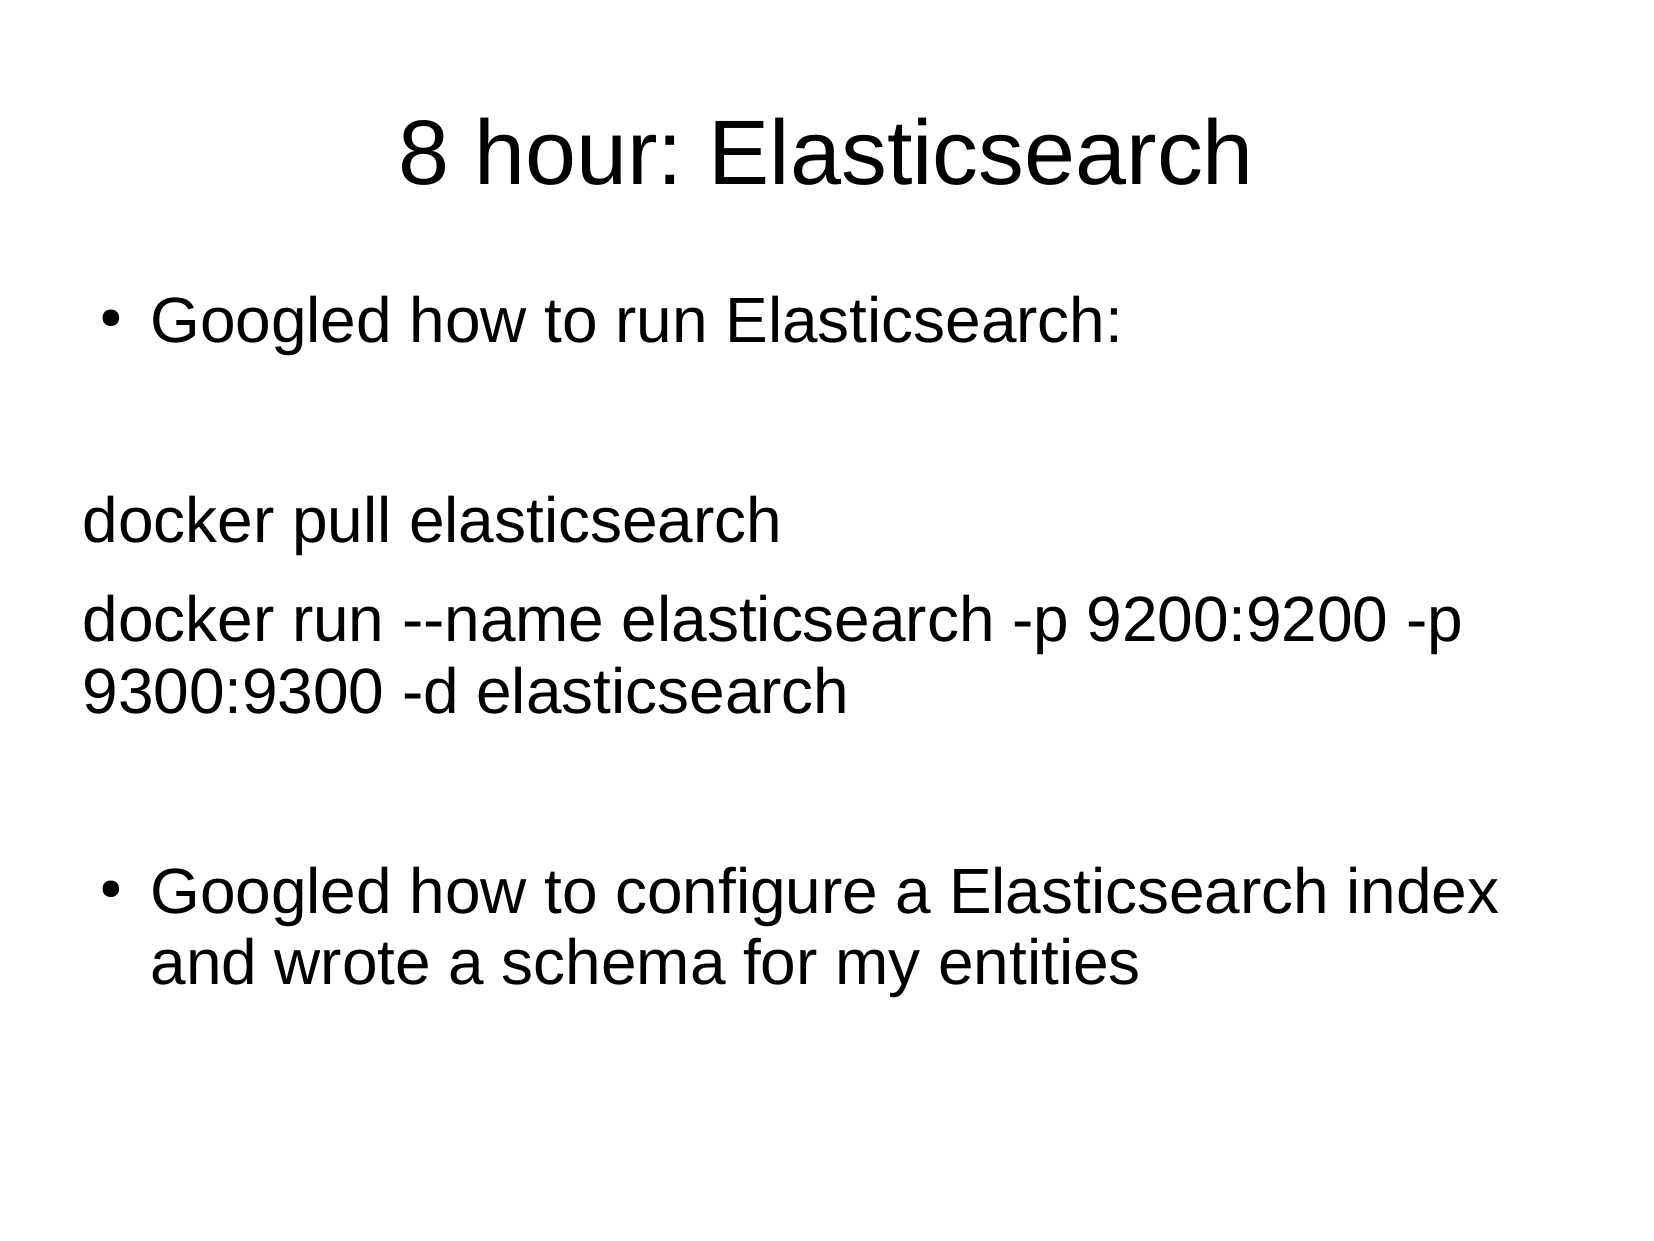

# 8 hour: Elasticsearch
Googled how to run Elasticsearch:
docker pull elasticsearch
docker run --name elasticsearch -p 9200:9200 -p 9300:9300 -d elasticsearch
Googled how to configure a Elasticsearch index and wrote a schema for my entities